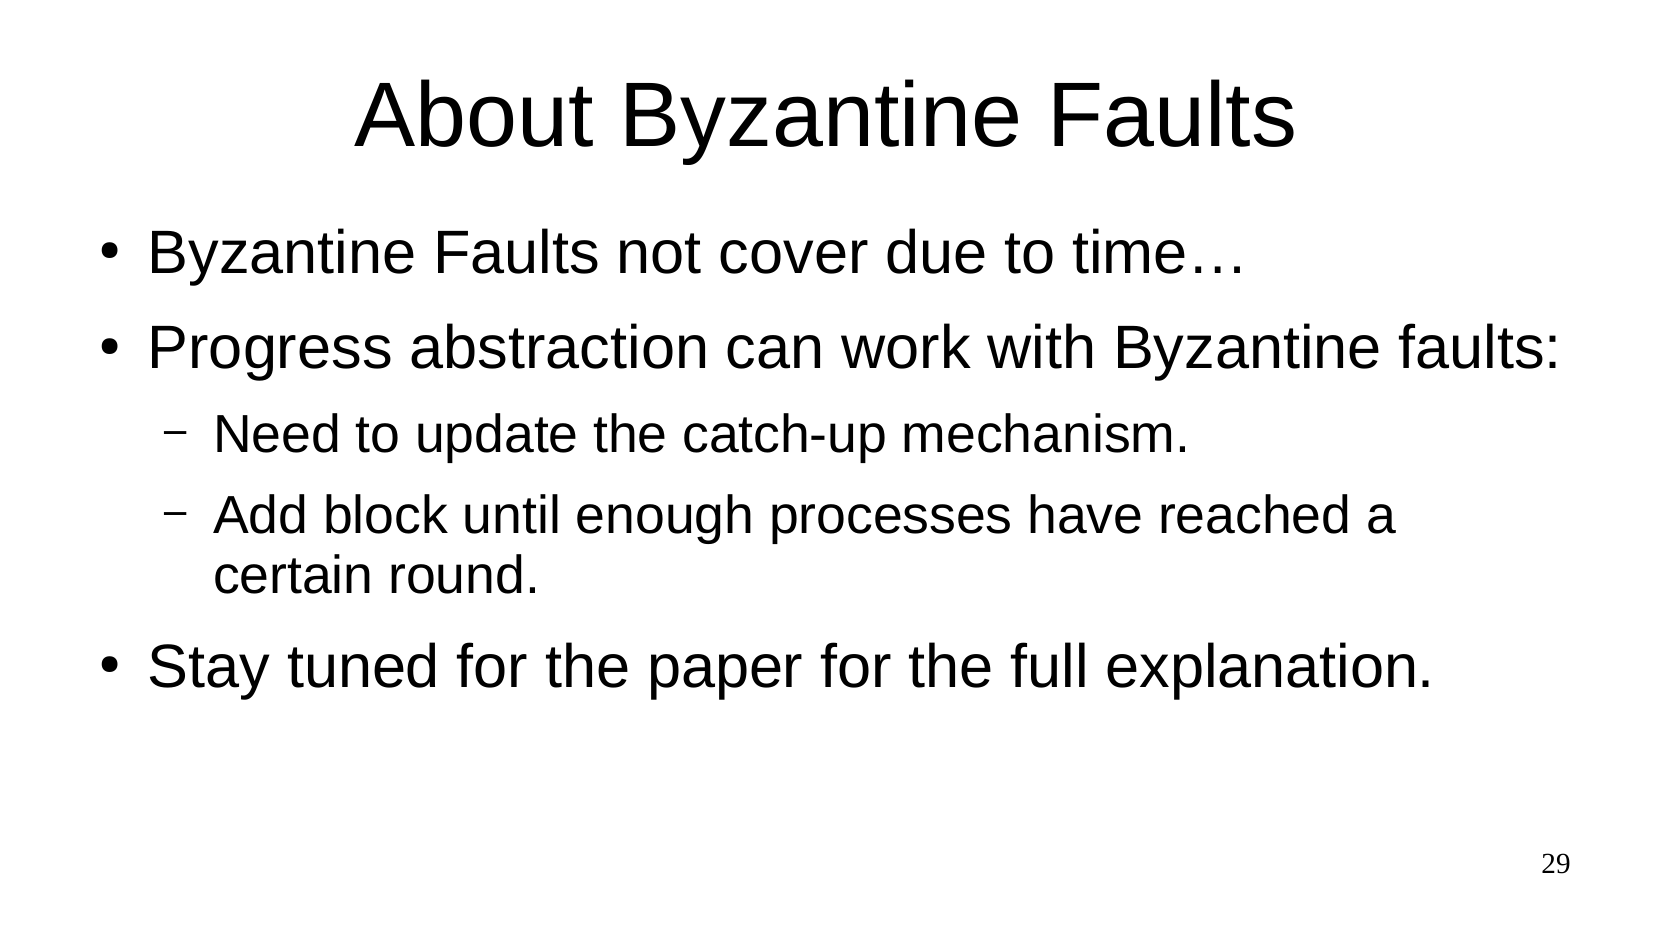

# About Byzantine Faults
Byzantine Faults not cover due to time…
Progress abstraction can work with Byzantine faults:
Need to update the catch-up mechanism.
Add block until enough processes have reached a certain round.
Stay tuned for the paper for the full explanation.
29